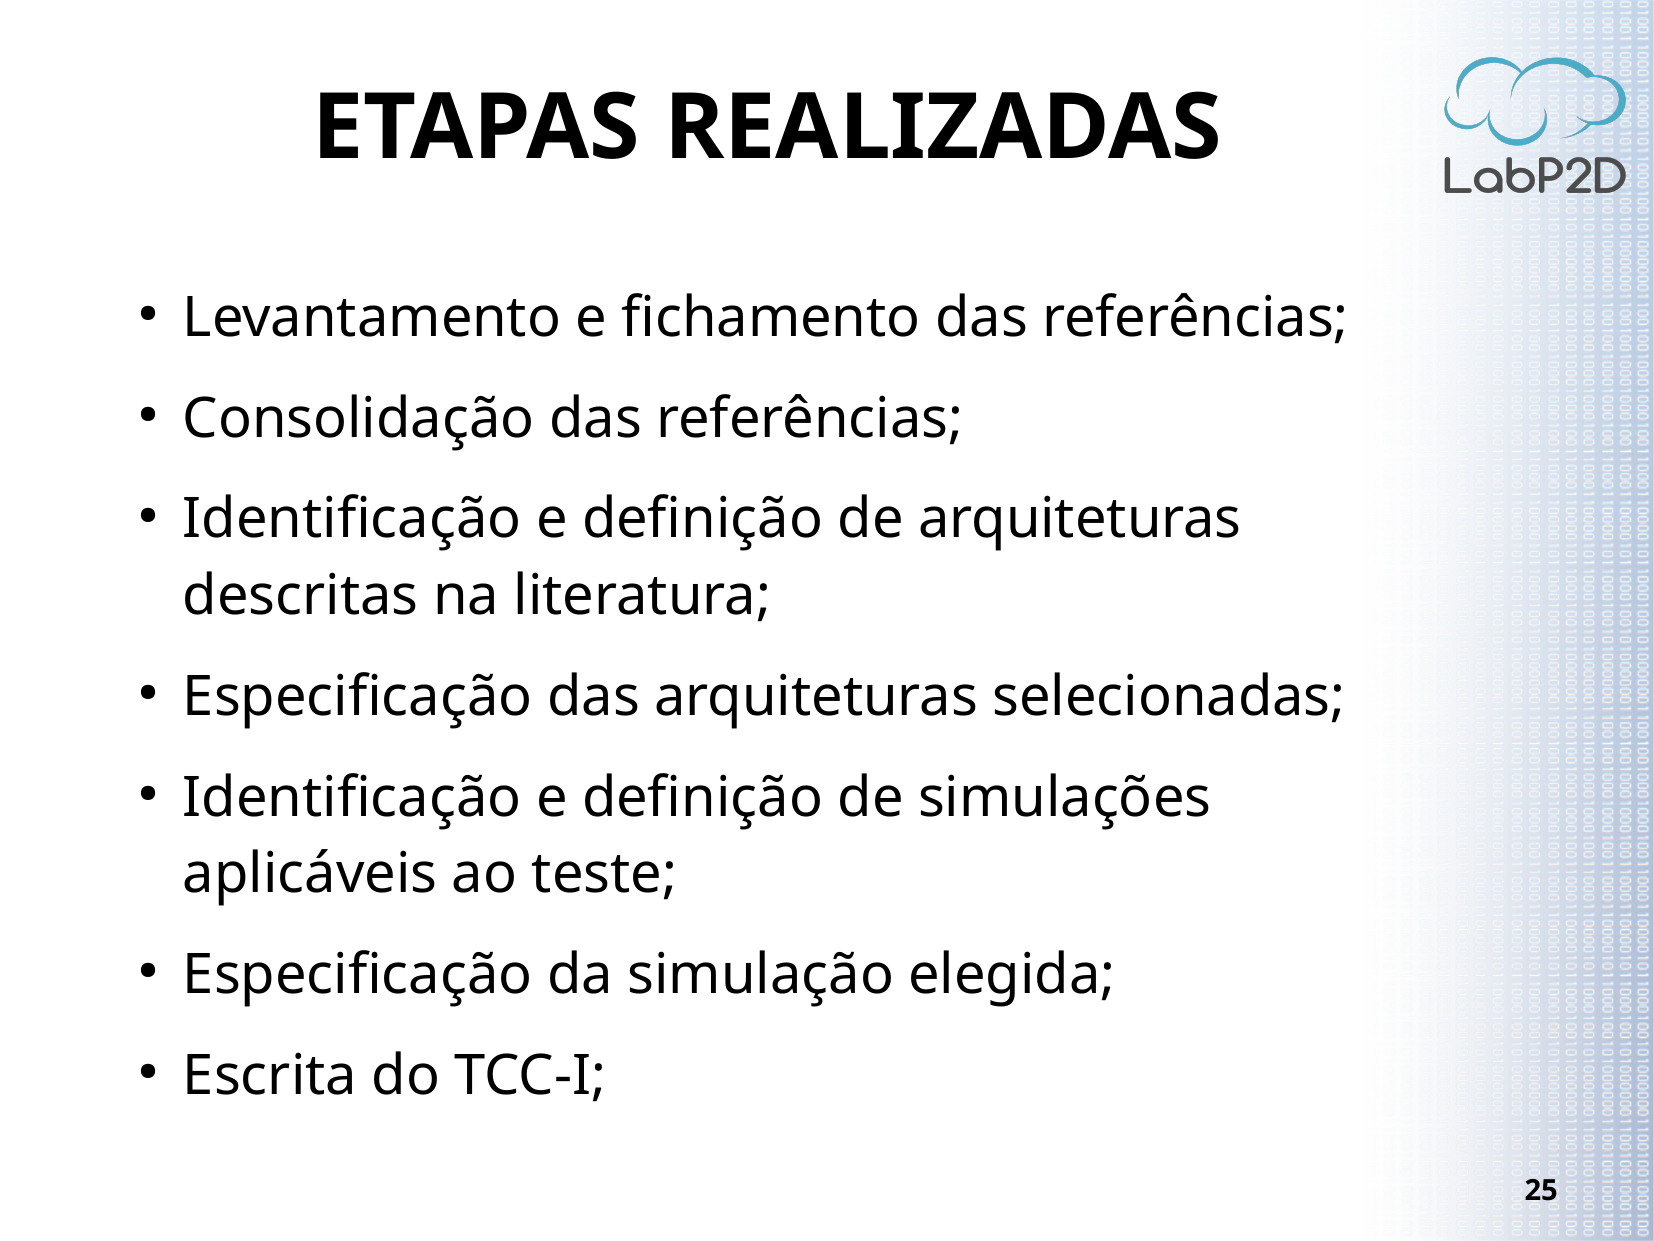

# ETAPAS REALIZADAS
Levantamento e fichamento das referências;
Consolidação das referências;
Identificação e definição de arquiteturas descritas na literatura;
Especificação das arquiteturas selecionadas;
Identificação e definição de simulações aplicáveis ao teste;
Especificação da simulação elegida;
Escrita do TCC-I;
25